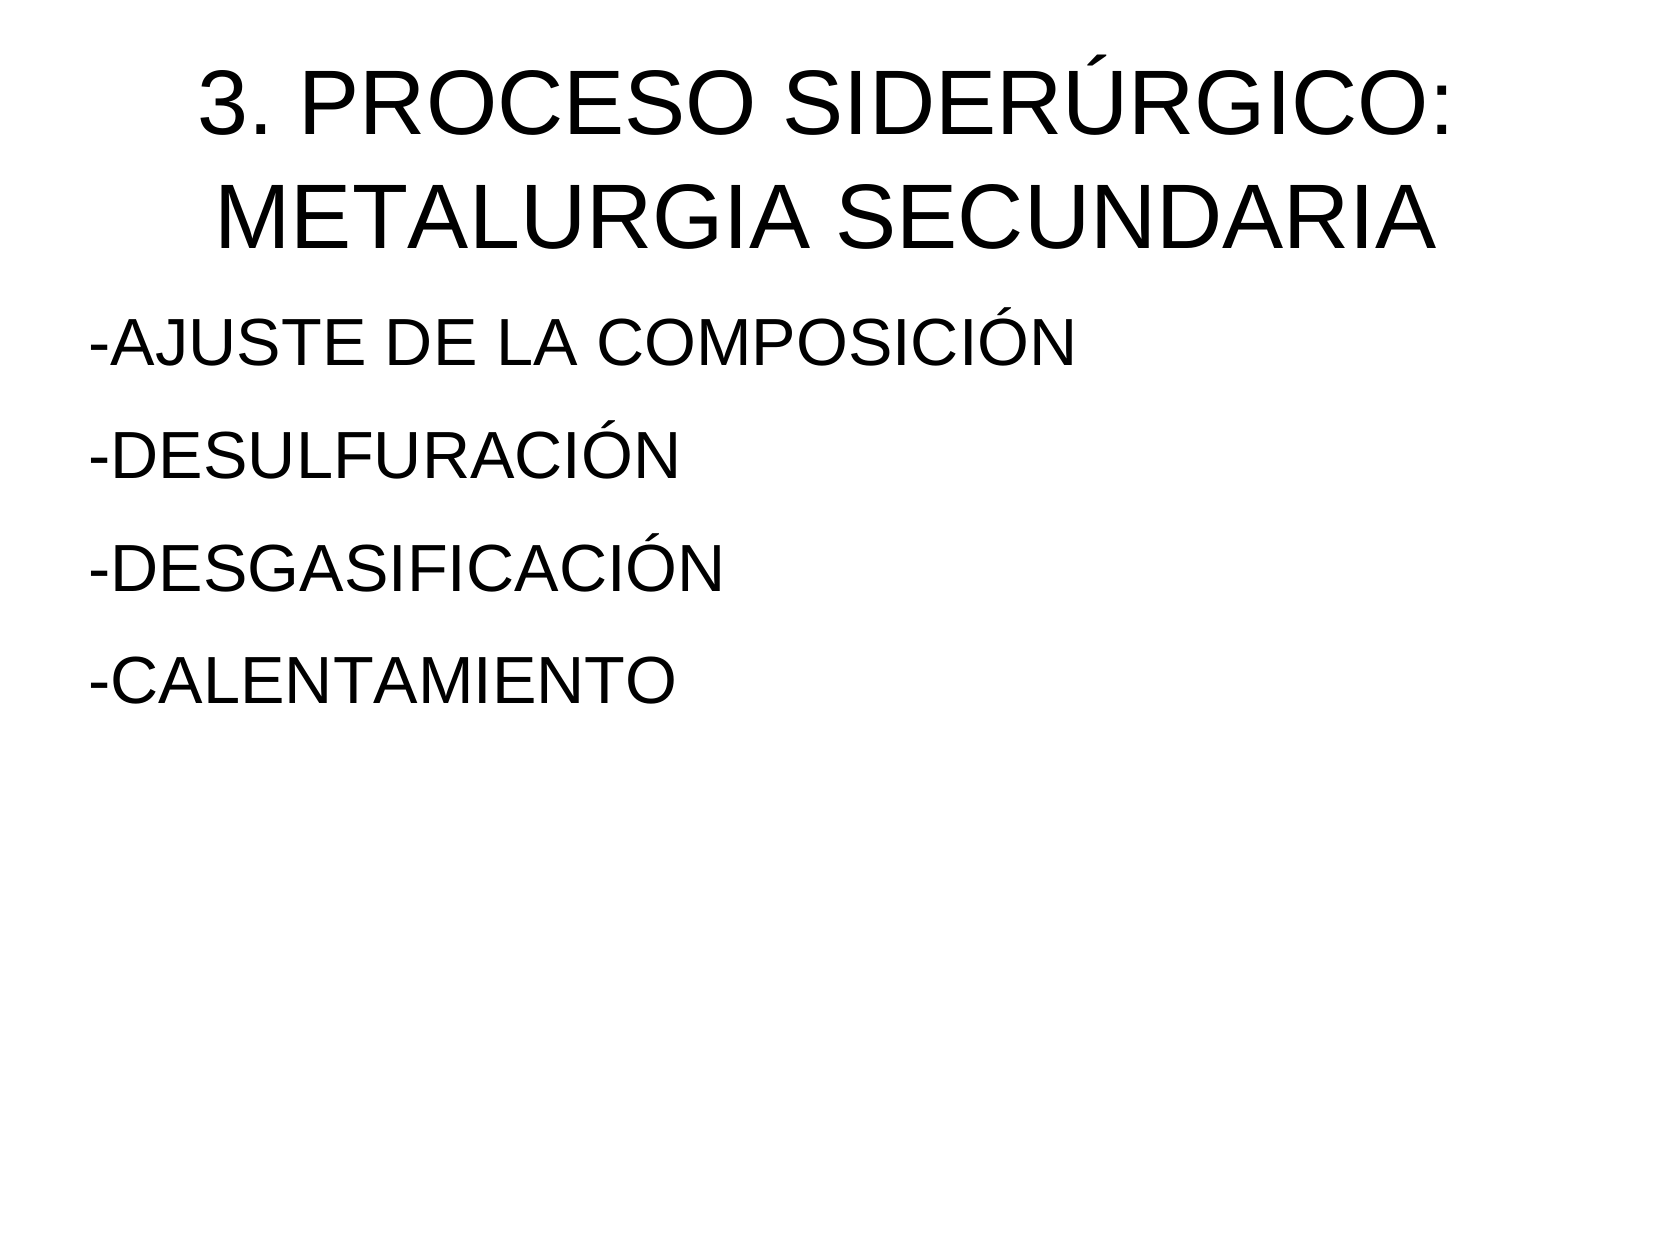

# 3. PROCESO SIDERÚRGICO: METALURGIA SECUNDARIA
-AJUSTE DE LA COMPOSICIÓN
-DESULFURACIÓN
-DESGASIFICACIÓN
-CALENTAMIENTO